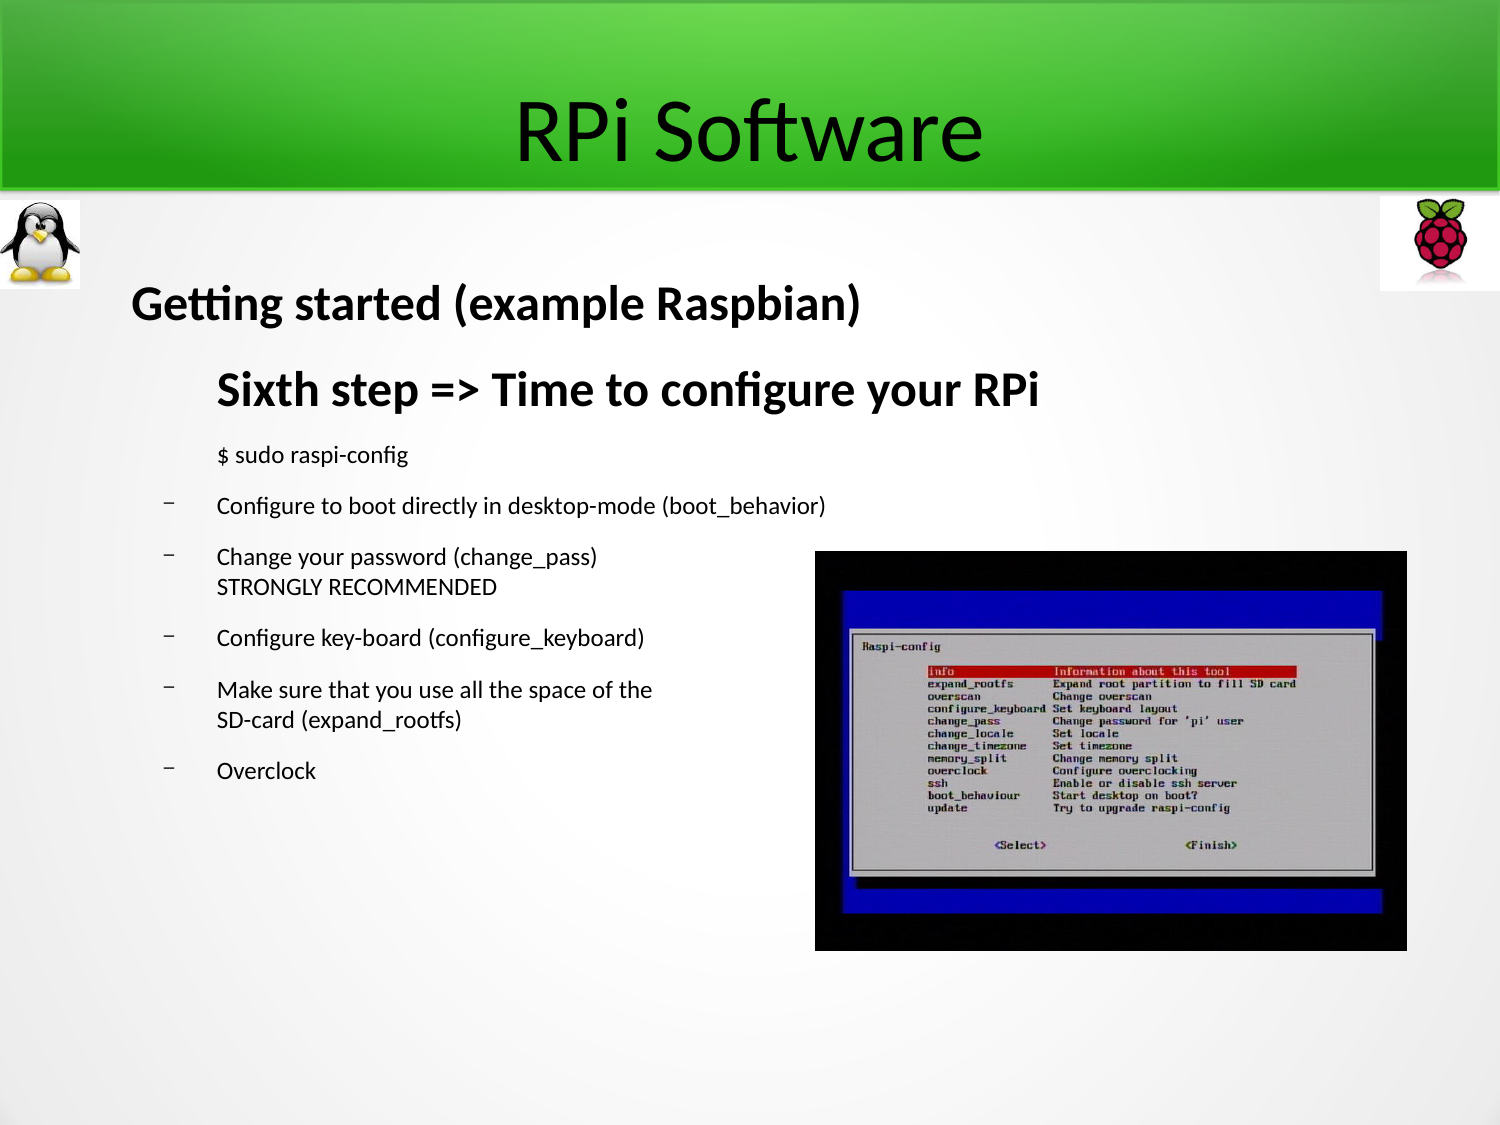

# RPi Software
Getting started (example Raspbian)
Sixth step => Time to configure your RPi
$ sudo raspi-config
Configure to boot directly in desktop-mode (boot_behavior)
Change your password (change_pass)
STRONGLY RECOMMENDED
Configure key-board (configure_keyboard)
Make sure that you use all the space of the
SD-card (expand_rootfs)
Overclock